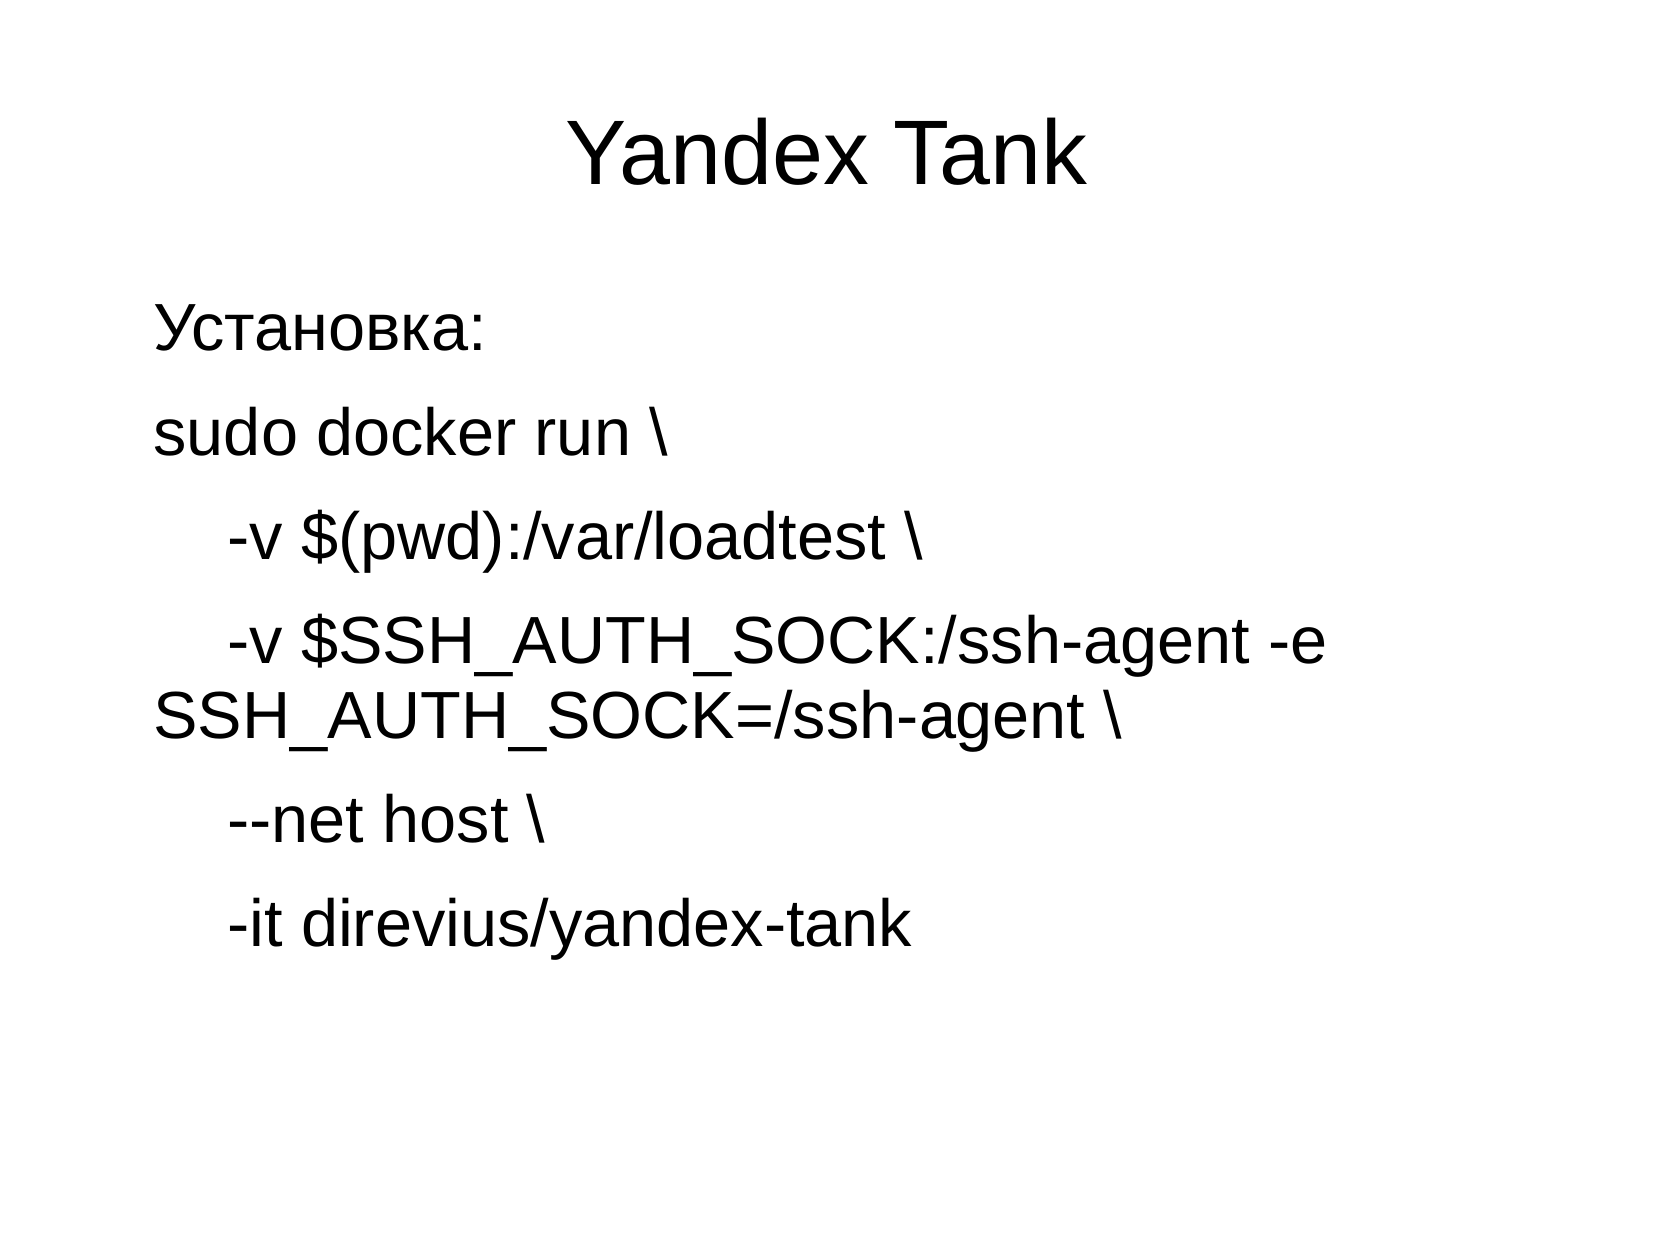

# Yandex Tank
Установка:
sudo docker run \
 -v $(pwd):/var/loadtest \
 -v $SSH_AUTH_SOCK:/ssh-agent -e SSH_AUTH_SOCK=/ssh-agent \
 --net host \
 -it direvius/yandex-tank